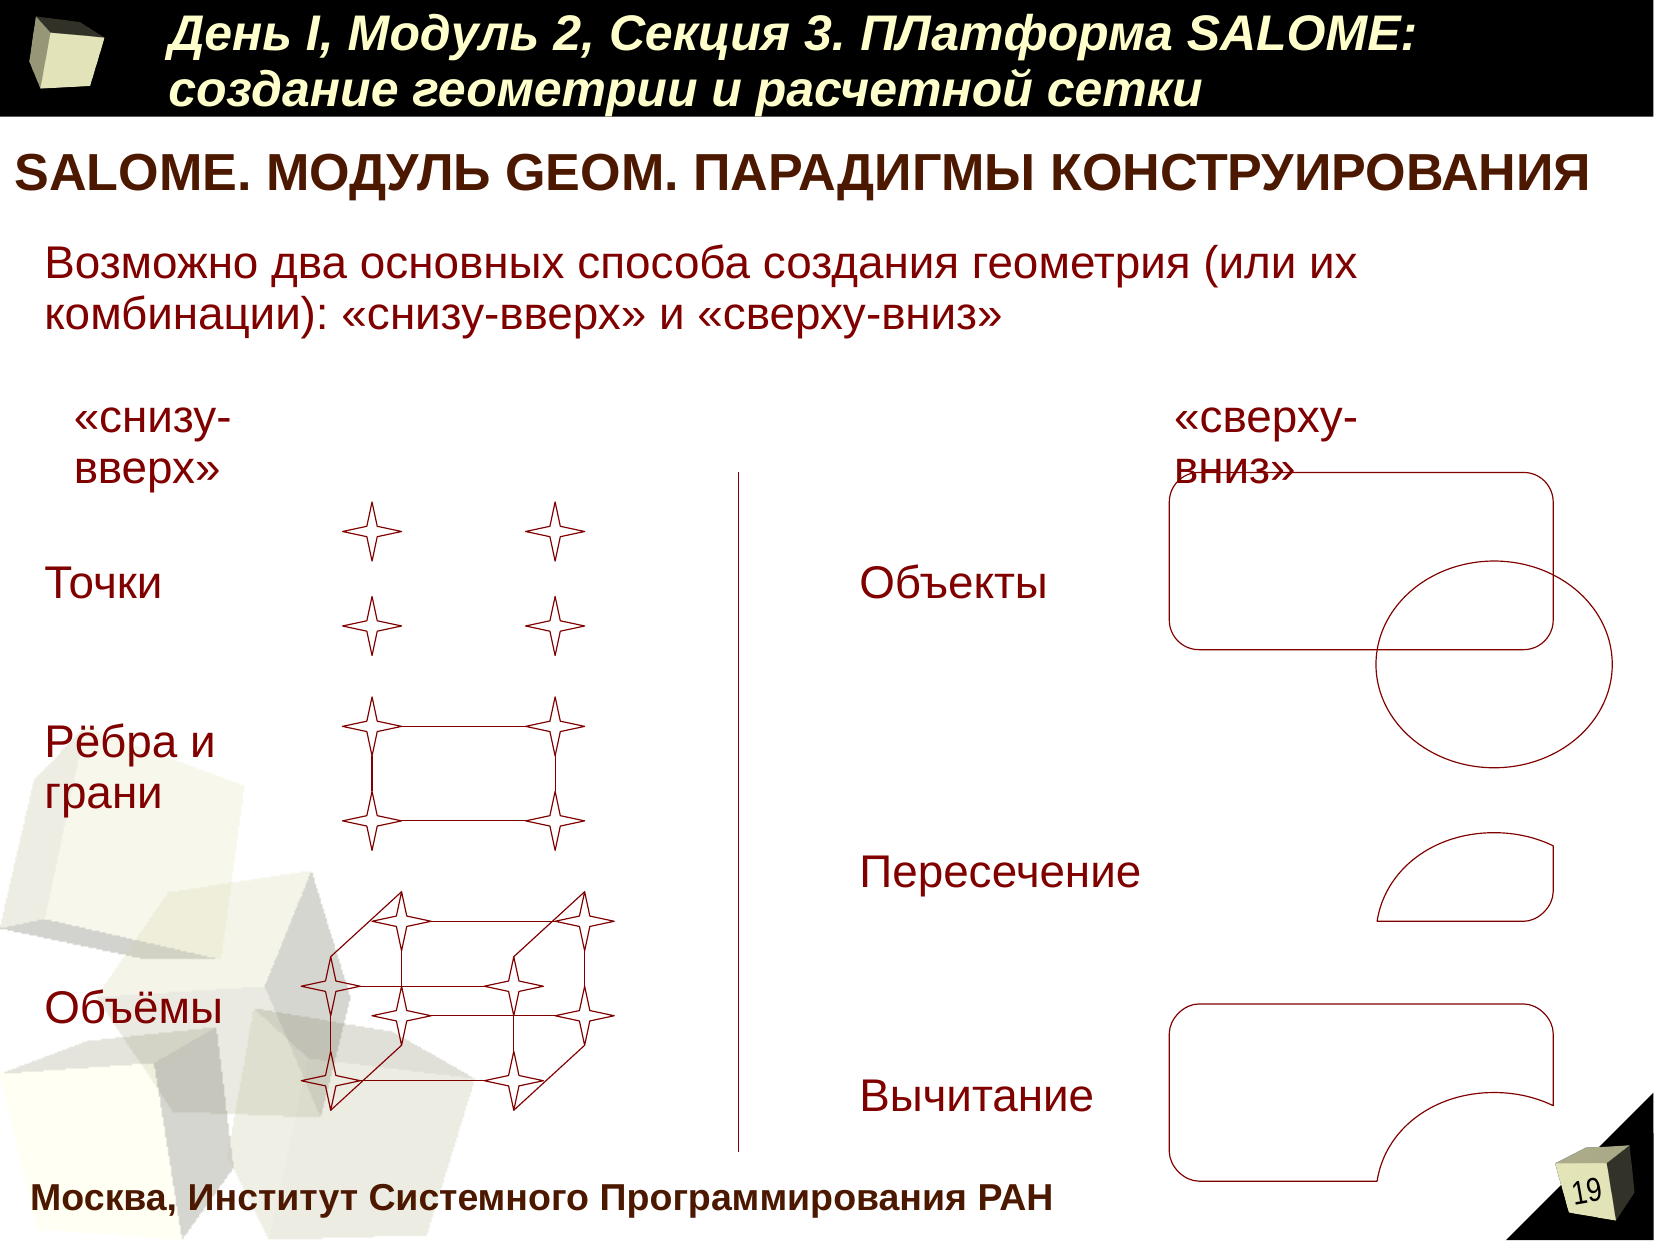

#
SALOME. МОДУЛЬ GEOM. ПАРАДИГМЫ КОНСТРУИРОВАНИЯ
Возможно два основных способа создания геометрия (или их комбинации): «снизу-вверх» и «сверху-вниз»
«снизу-вверх»
«сверху-вниз»
Точки
Объекты
Рёбра и
грани
Пересечение
Объёмы
Вычитание